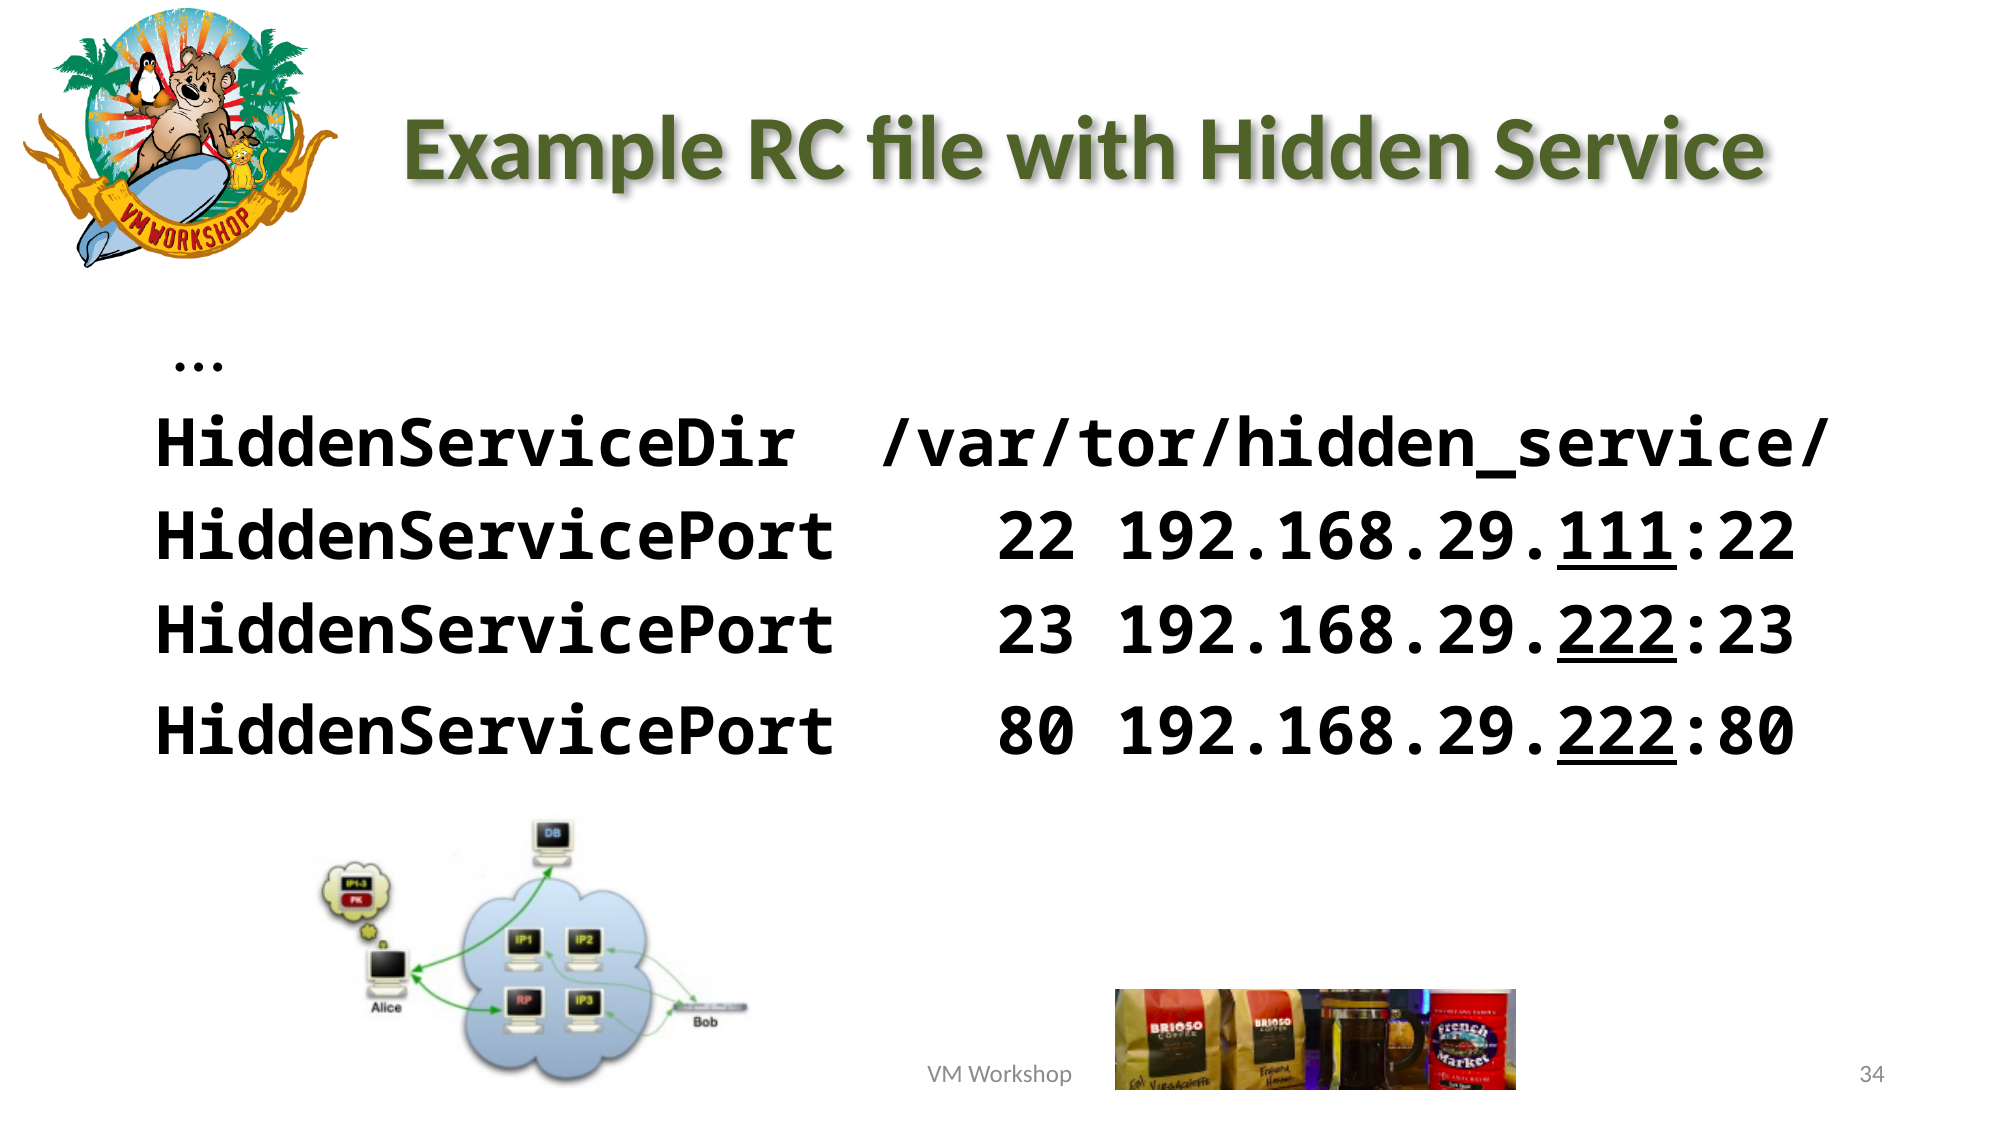

# Example RC file with Hidden Service
 …
HiddenServiceDir /var/tor/hidden_service/
HiddenServicePort 22 192.168.29.111:22
HiddenServicePort 23 192.168.29.222:23
HiddenServicePort 80 192.168.29.222:80
VM Workshop
34